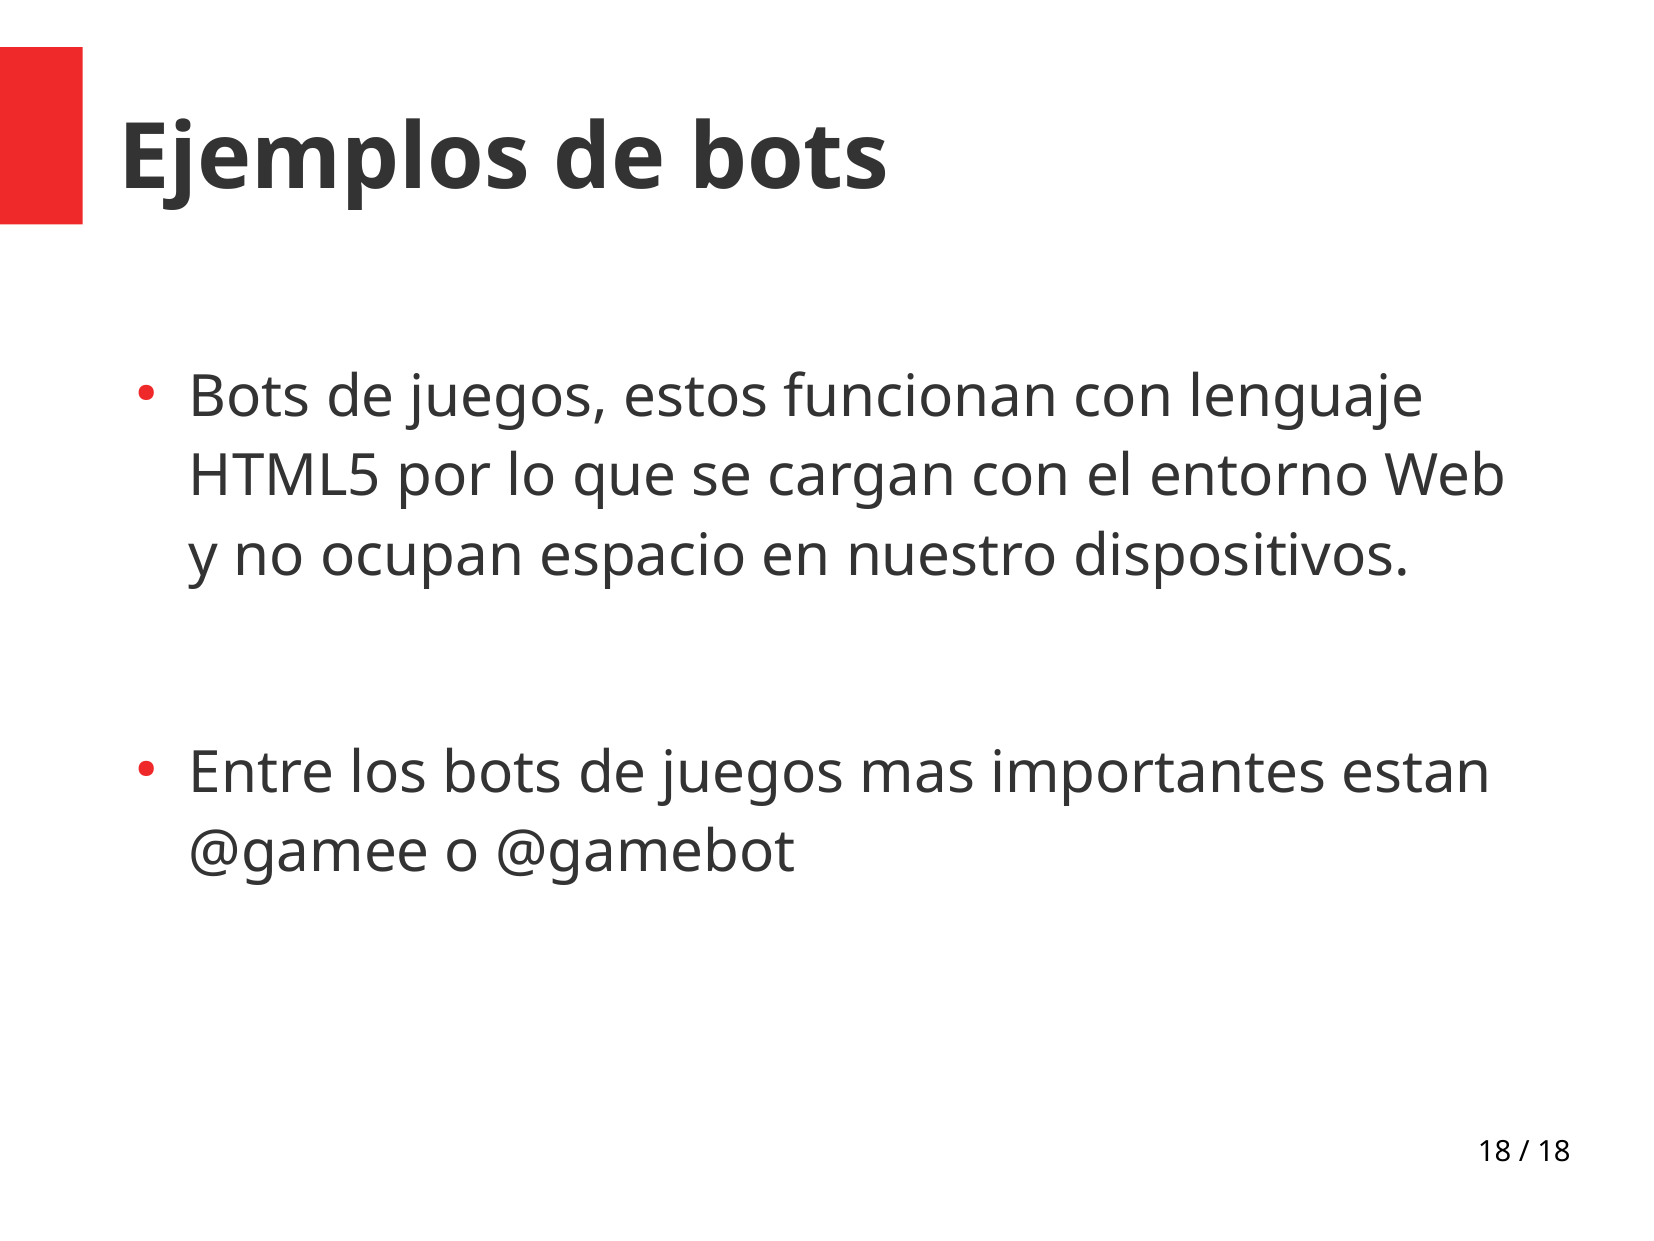

# Ejemplos de bots
Bots de juegos, estos funcionan con lenguaje HTML5 por lo que se cargan con el entorno Web y no ocupan espacio en nuestro dispositivos.
Entre los bots de juegos mas importantes estan @gamee o @gamebot
18